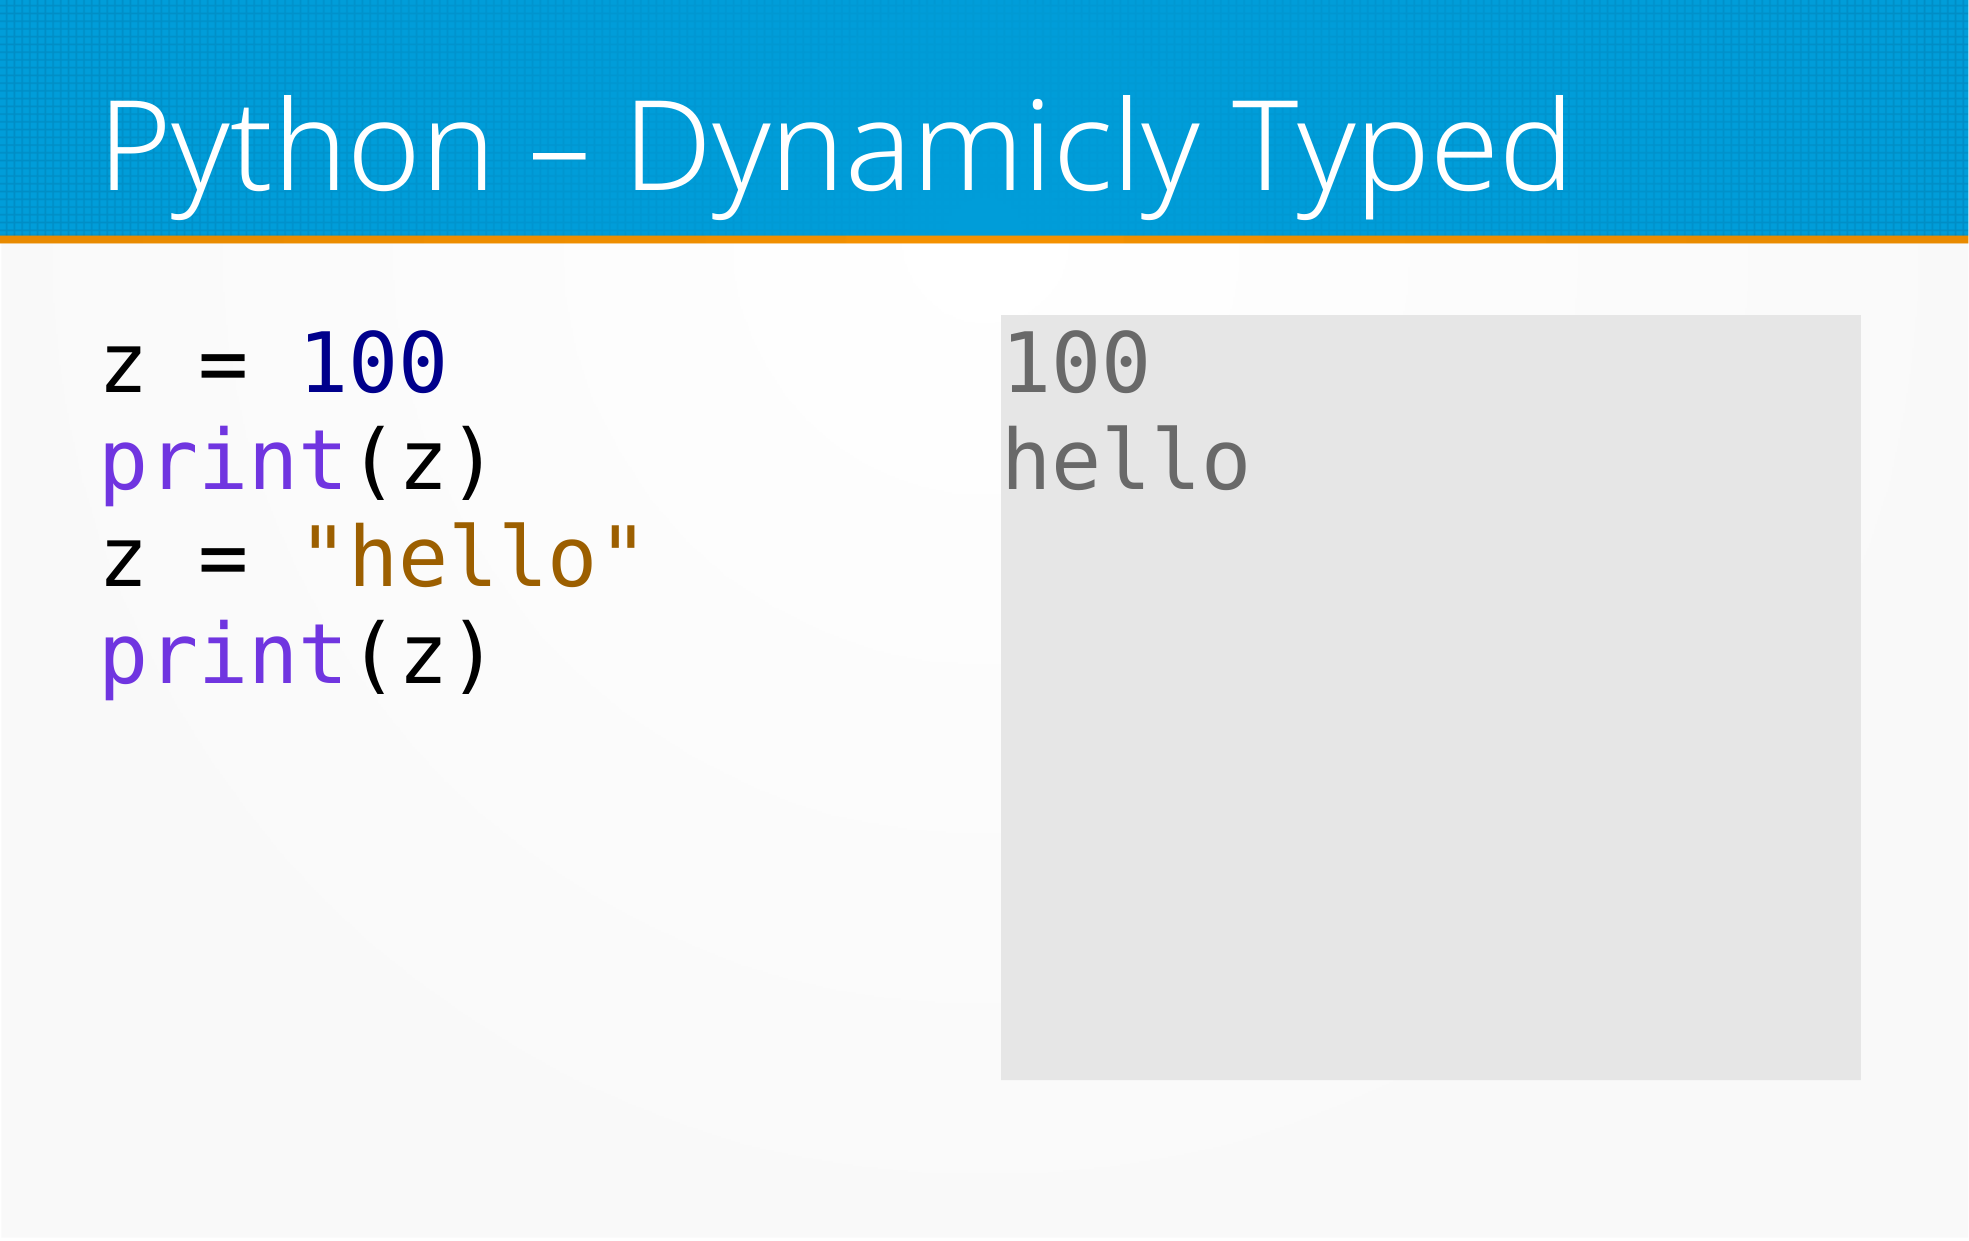

# Python – Dynamicly Typed
z = 100
print(z)
z = "hello"
print(z)
100
hello